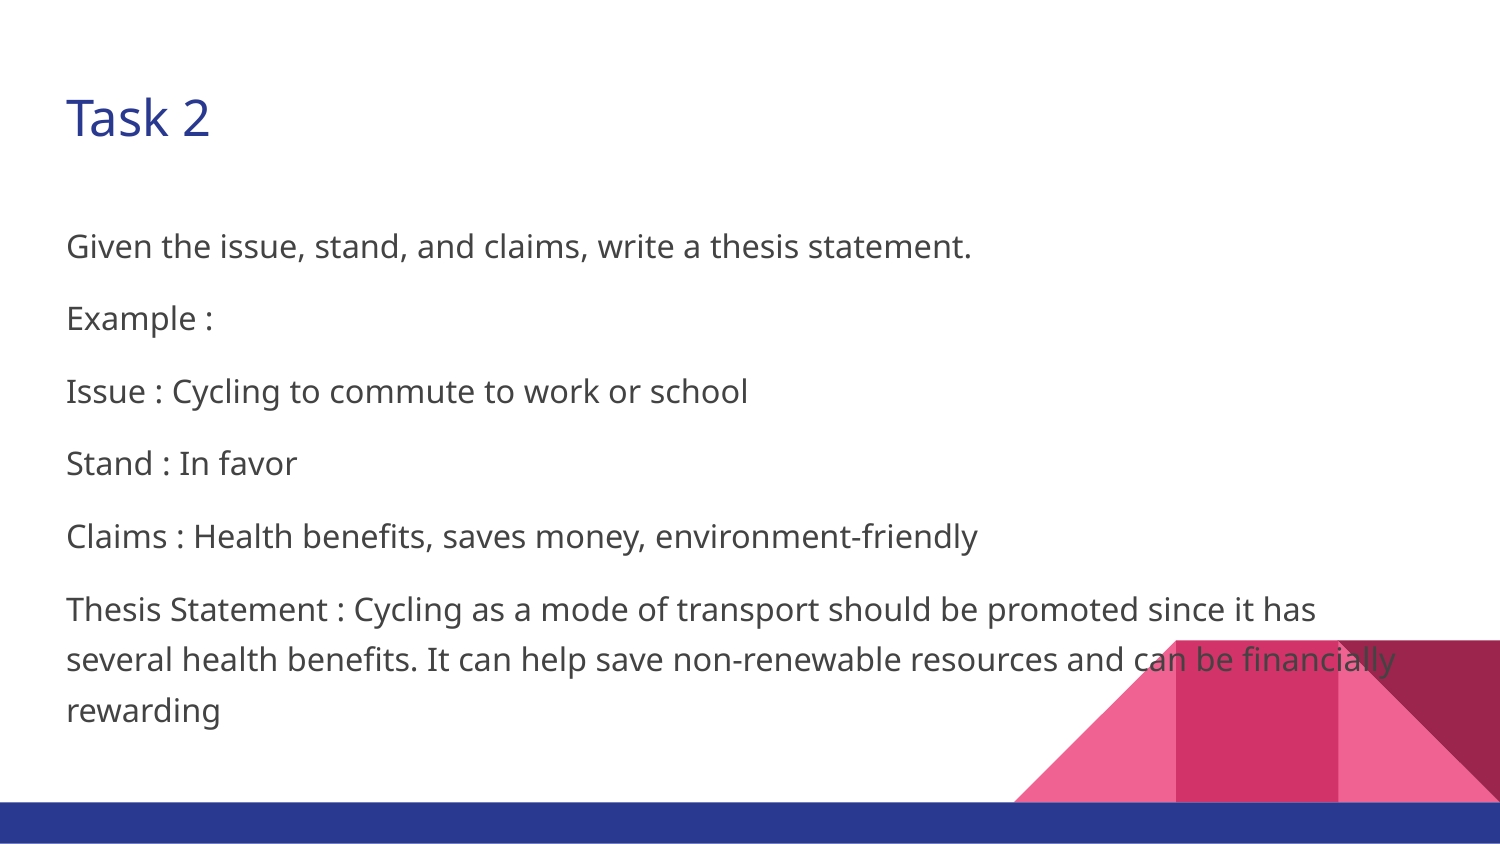

# Task 2
Given the issue, stand, and claims, write a thesis statement.
Example :
Issue : Cycling to commute to work or school
Stand : In favor
Claims : Health benefits, saves money, environment-friendly
Thesis Statement : Cycling as a mode of transport should be promoted since it has several health benefits. It can help save non-renewable resources and can be financially rewarding